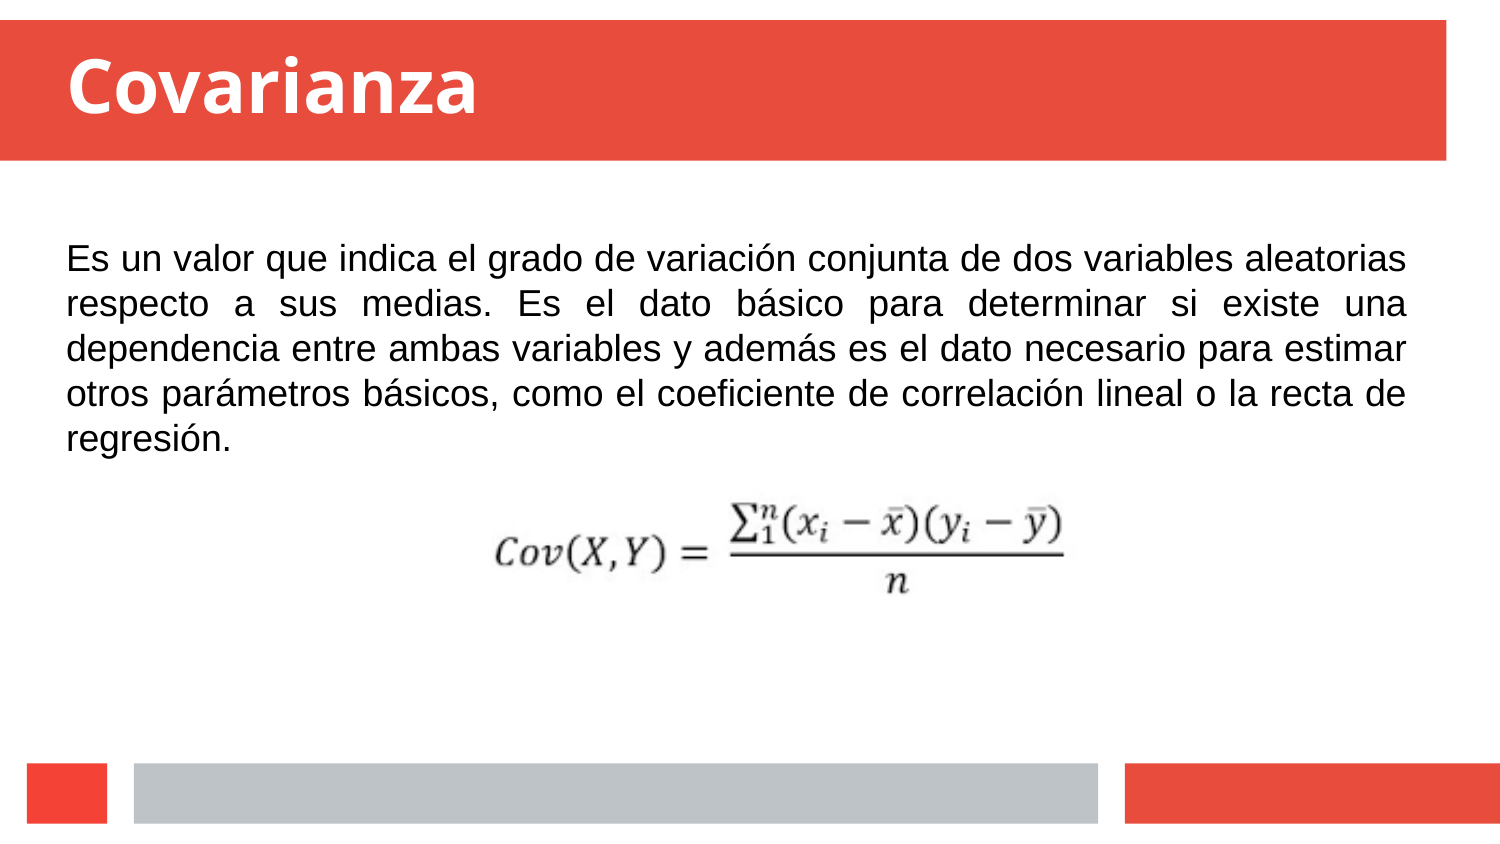

# Covarianza
Es un valor que indica el grado de variación conjunta de dos variables aleatorias respecto a sus medias. Es el dato básico para determinar si existe una dependencia entre ambas variables y además es el dato necesario para estimar otros parámetros básicos, como el coeficiente de correlación lineal o la recta de regresión.